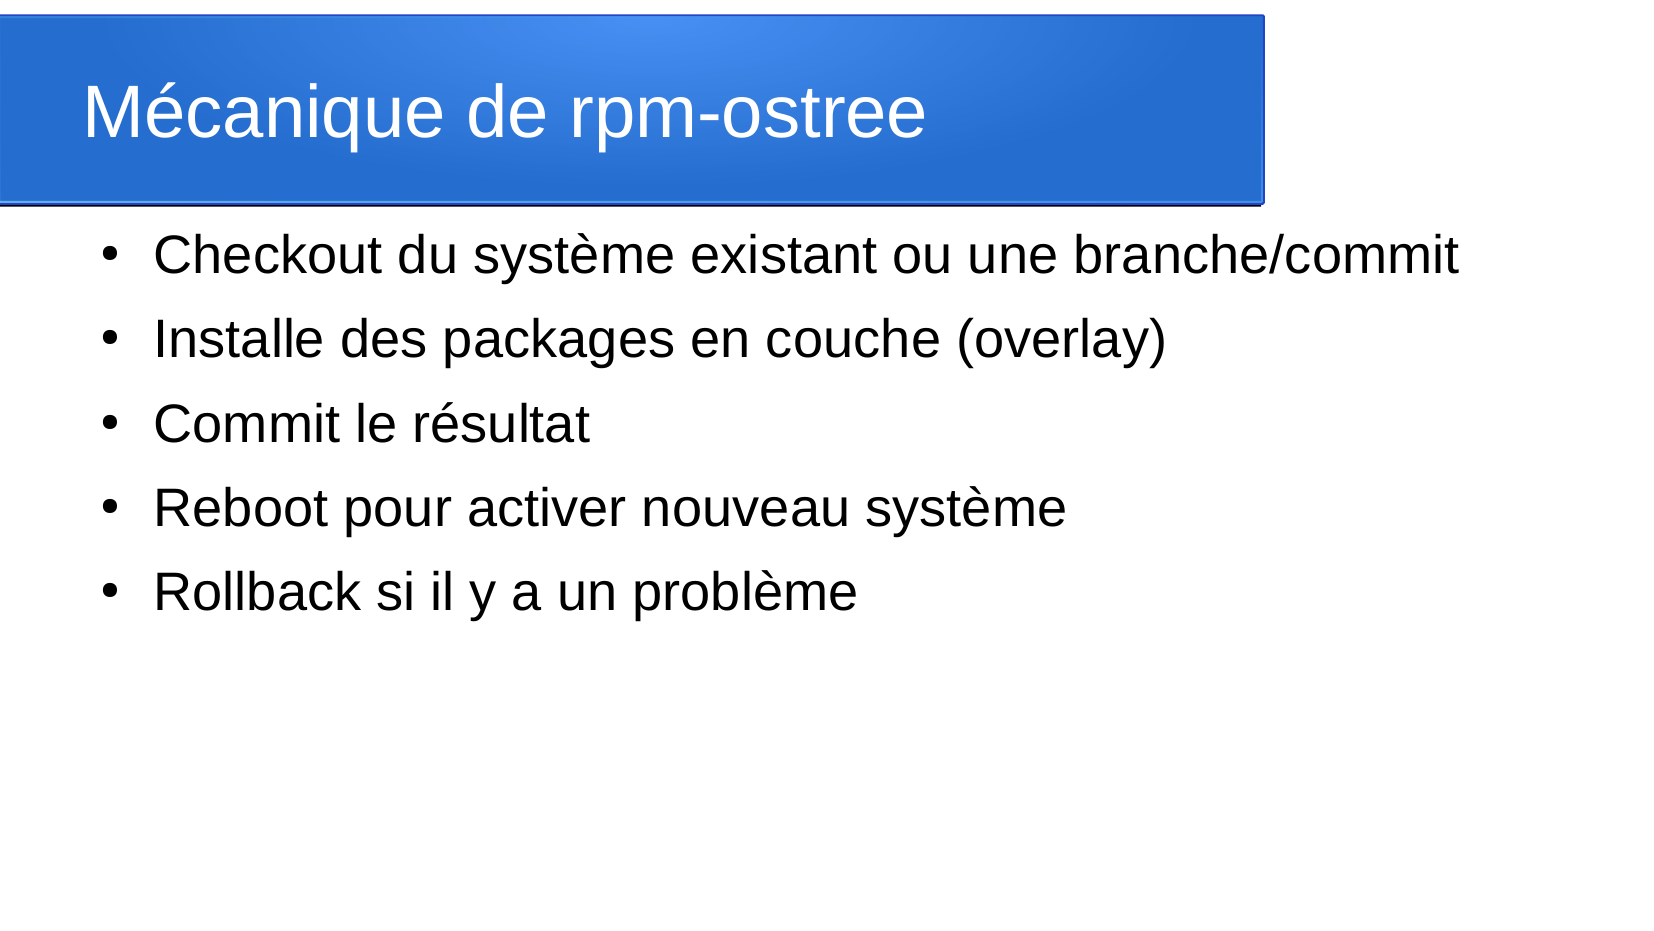

# Mécanique de rpm-ostree
Checkout du système existant ou une branche/commit
Installe des packages en couche (overlay)
Commit le résultat
Reboot pour activer nouveau système
Rollback si il y a un problème